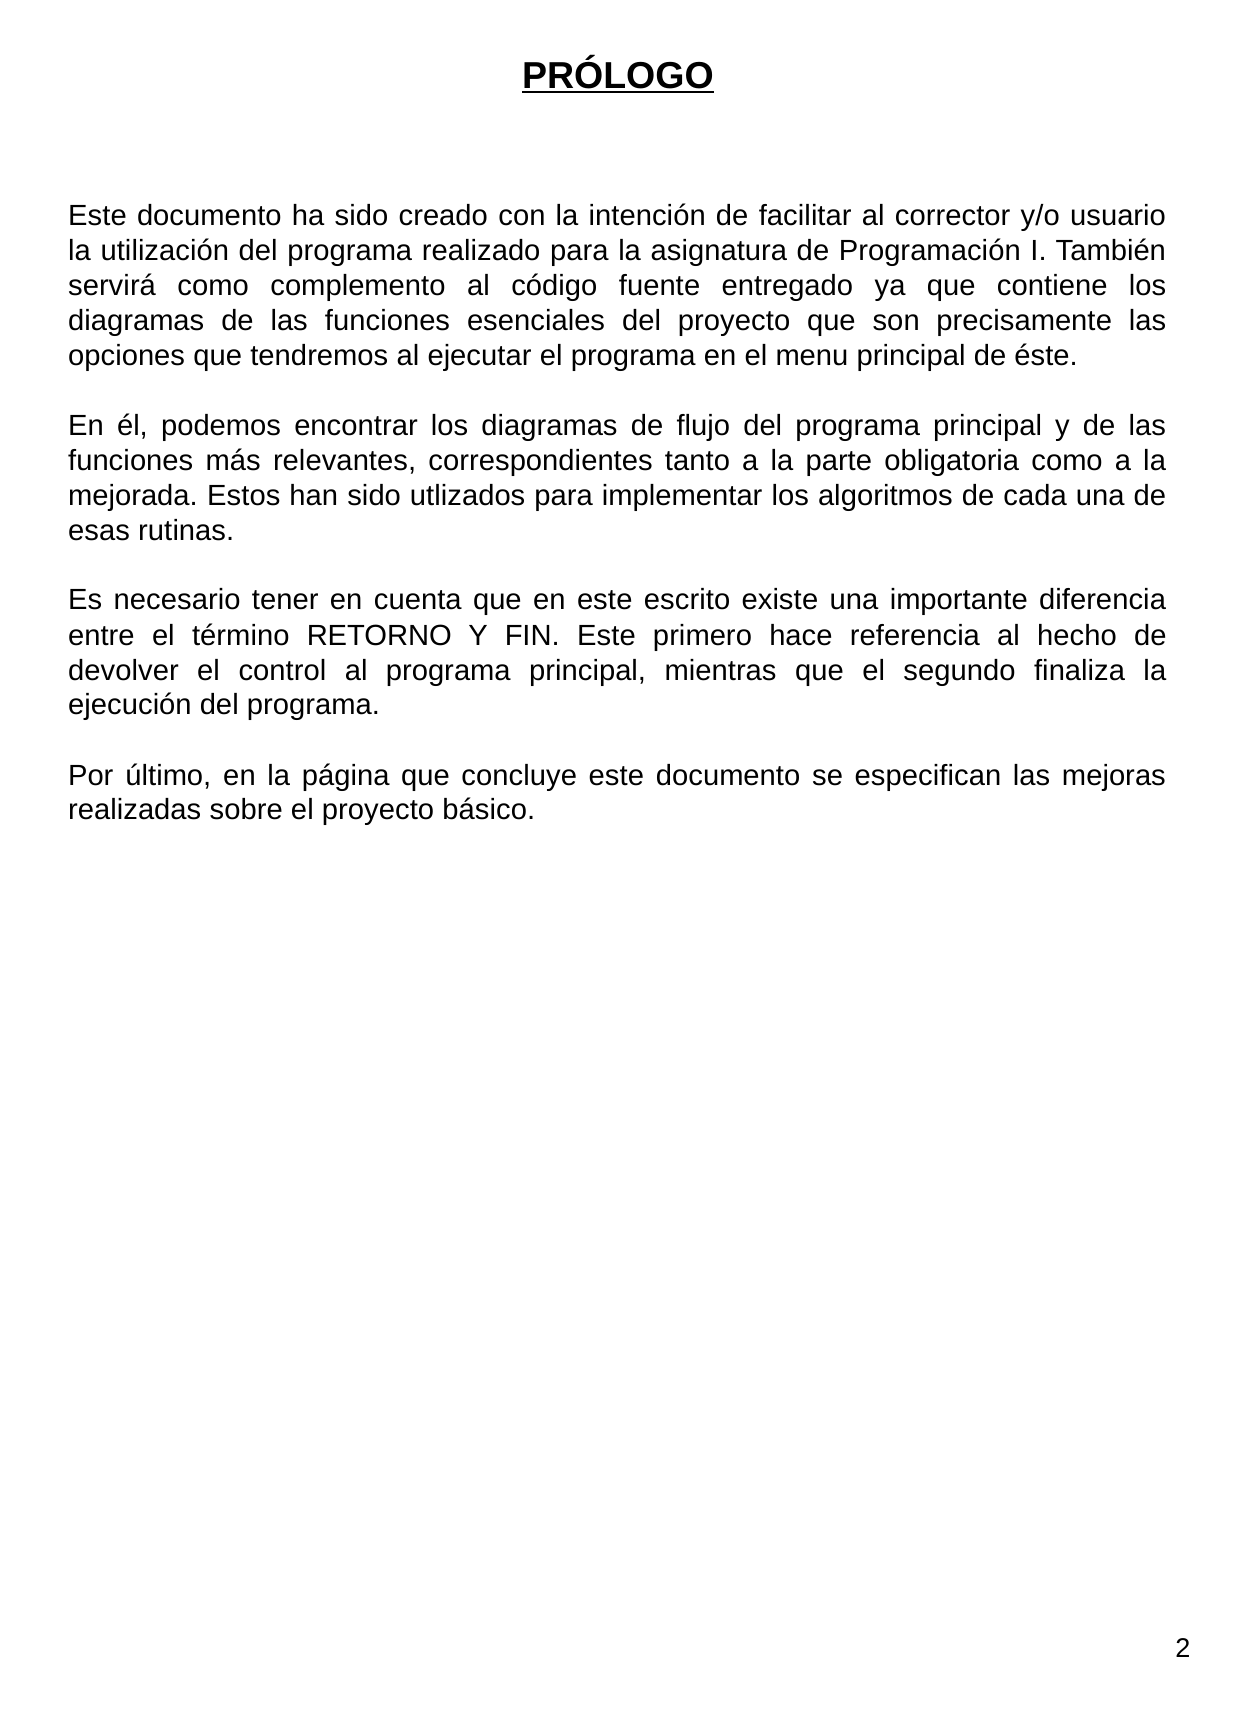

PRÓLOGO
Este documento ha sido creado con la intención de facilitar al corrector y/o usuario la utilización del programa realizado para la asignatura de Programación I. También servirá como complemento al código fuente entregado ya que contiene los diagramas de las funciones esenciales del proyecto que son precisamente las opciones que tendremos al ejecutar el programa en el menu principal de éste.
En él, podemos encontrar los diagramas de flujo del programa principal y de las funciones más relevantes, correspondientes tanto a la parte obligatoria como a la mejorada. Estos han sido utlizados para implementar los algoritmos de cada una de esas rutinas.
Es necesario tener en cuenta que en este escrito existe una importante diferencia entre el término RETORNO Y FIN. Este primero hace referencia al hecho de devolver el control al programa principal, mientras que el segundo finaliza la ejecución del programa.
Por último, en la página que concluye este documento se especifican las mejoras realizadas sobre el proyecto básico.
2